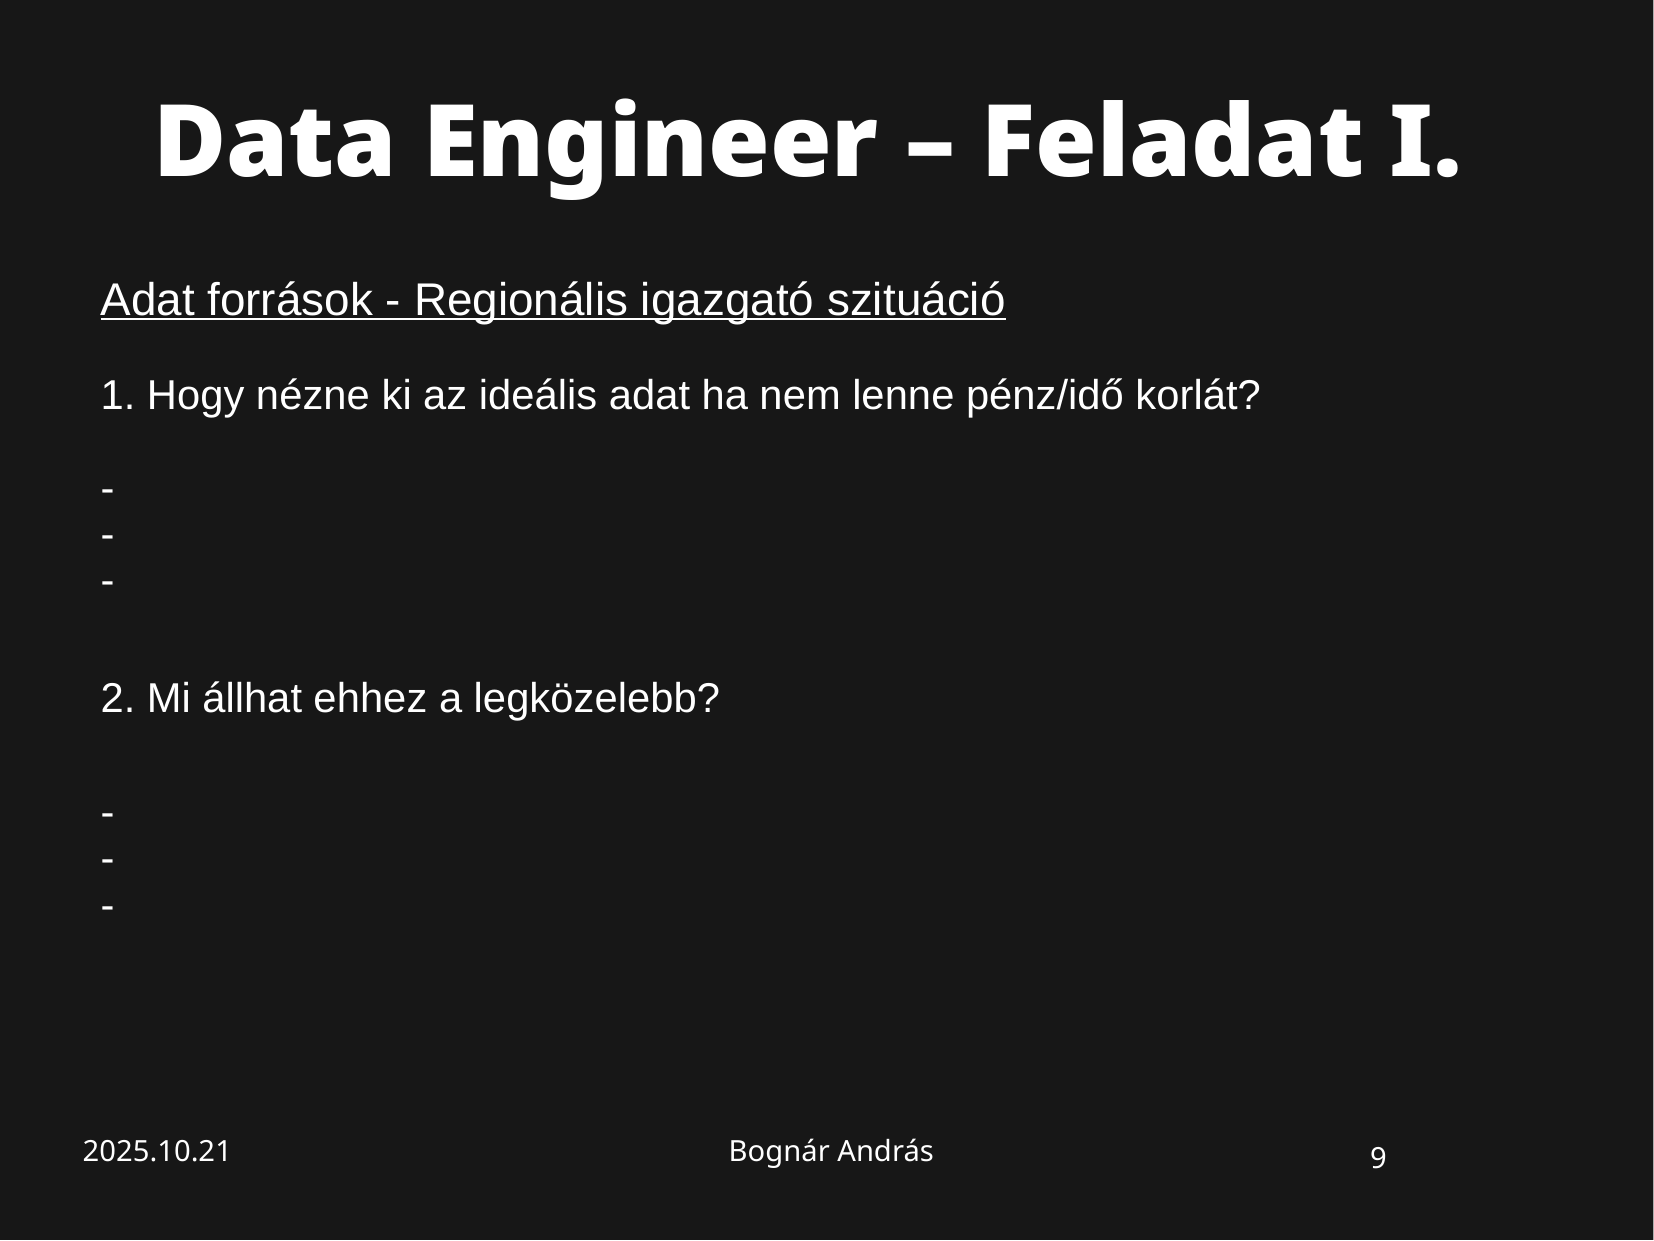

Data Engineer – Feladat I.
Adat források - Regionális igazgató szituáció
1. Hogy nézne ki az ideális adat ha nem lenne pénz/idő korlát?
-
-
-
2. Mi állhat ehhez a legközelebb?
-
-
-